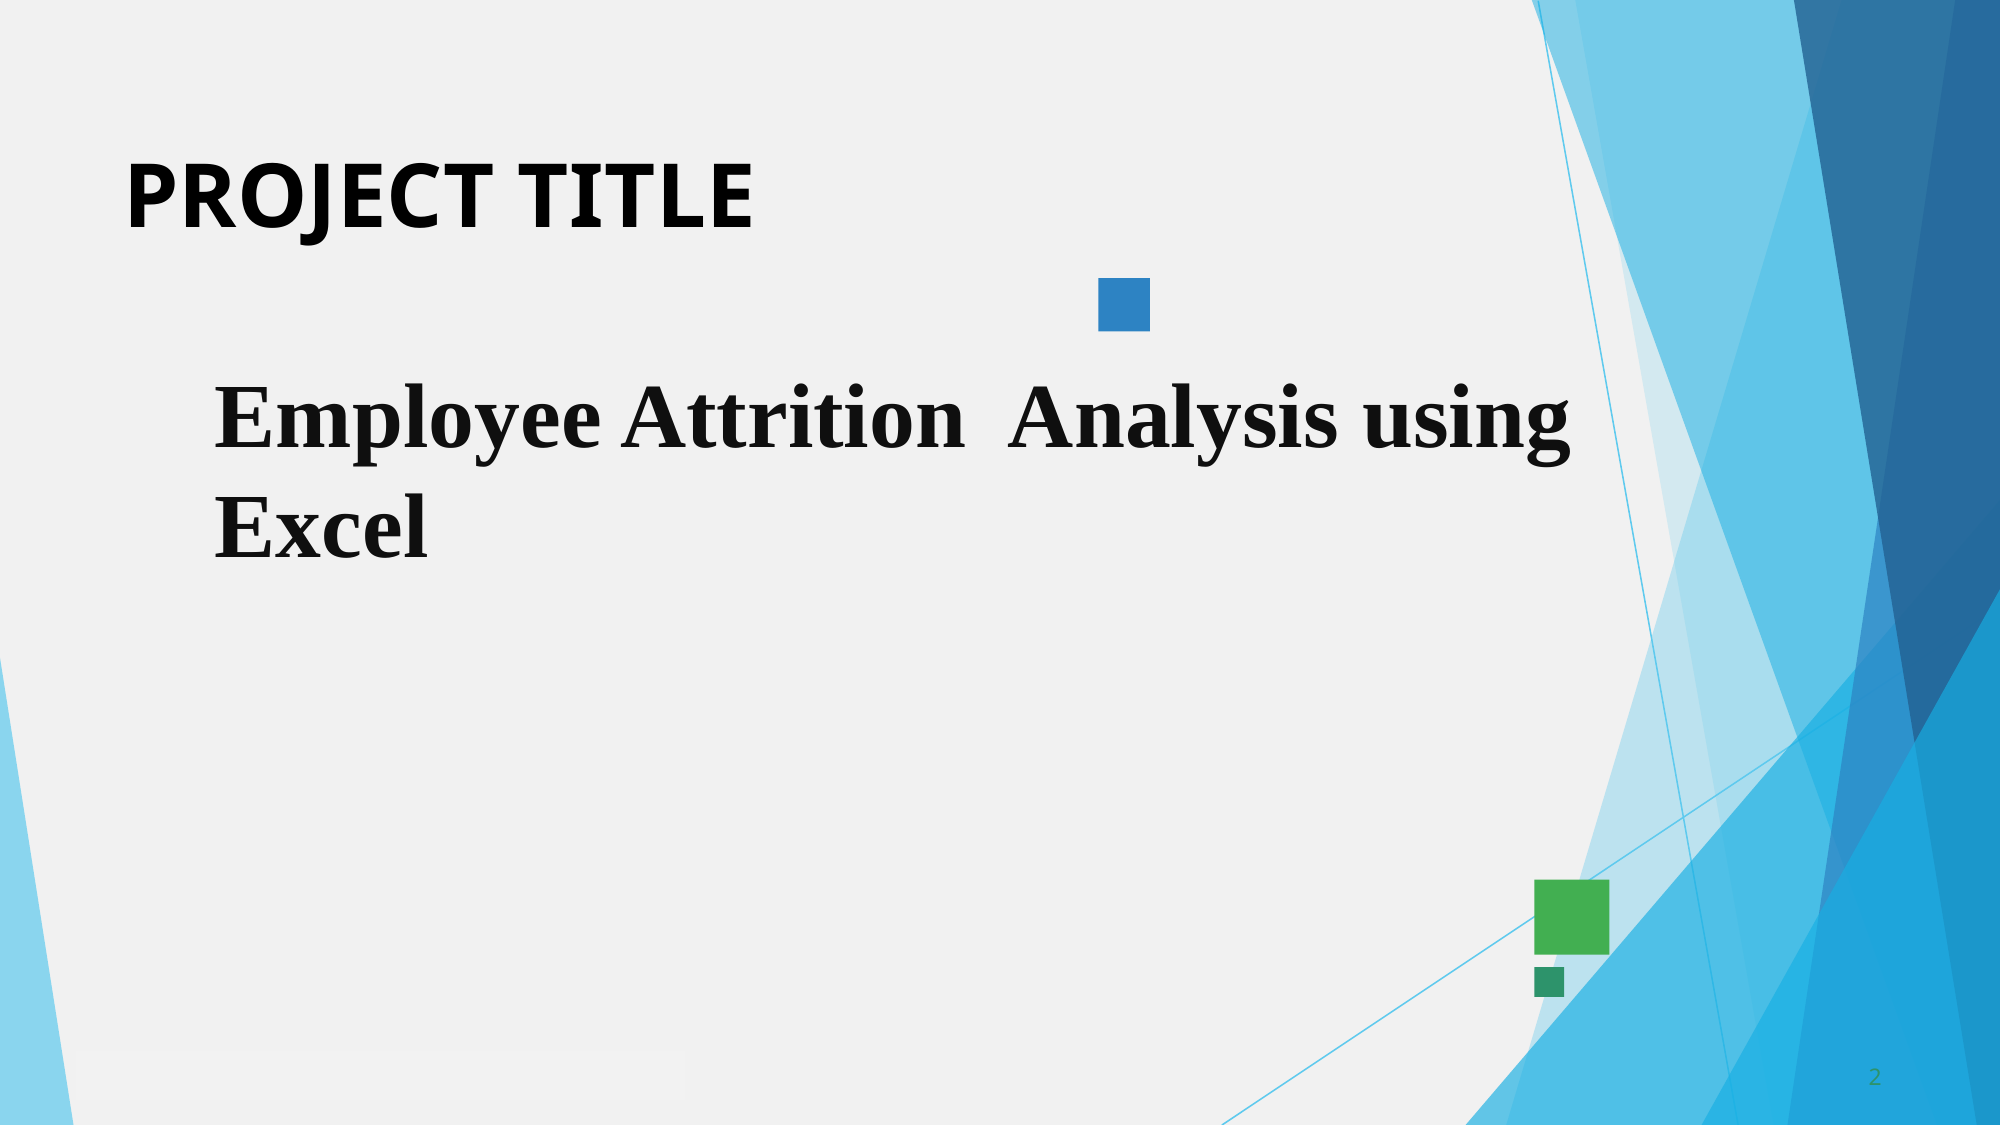

# PROJECT TITLE
Employee Attrition Analysis using Excel